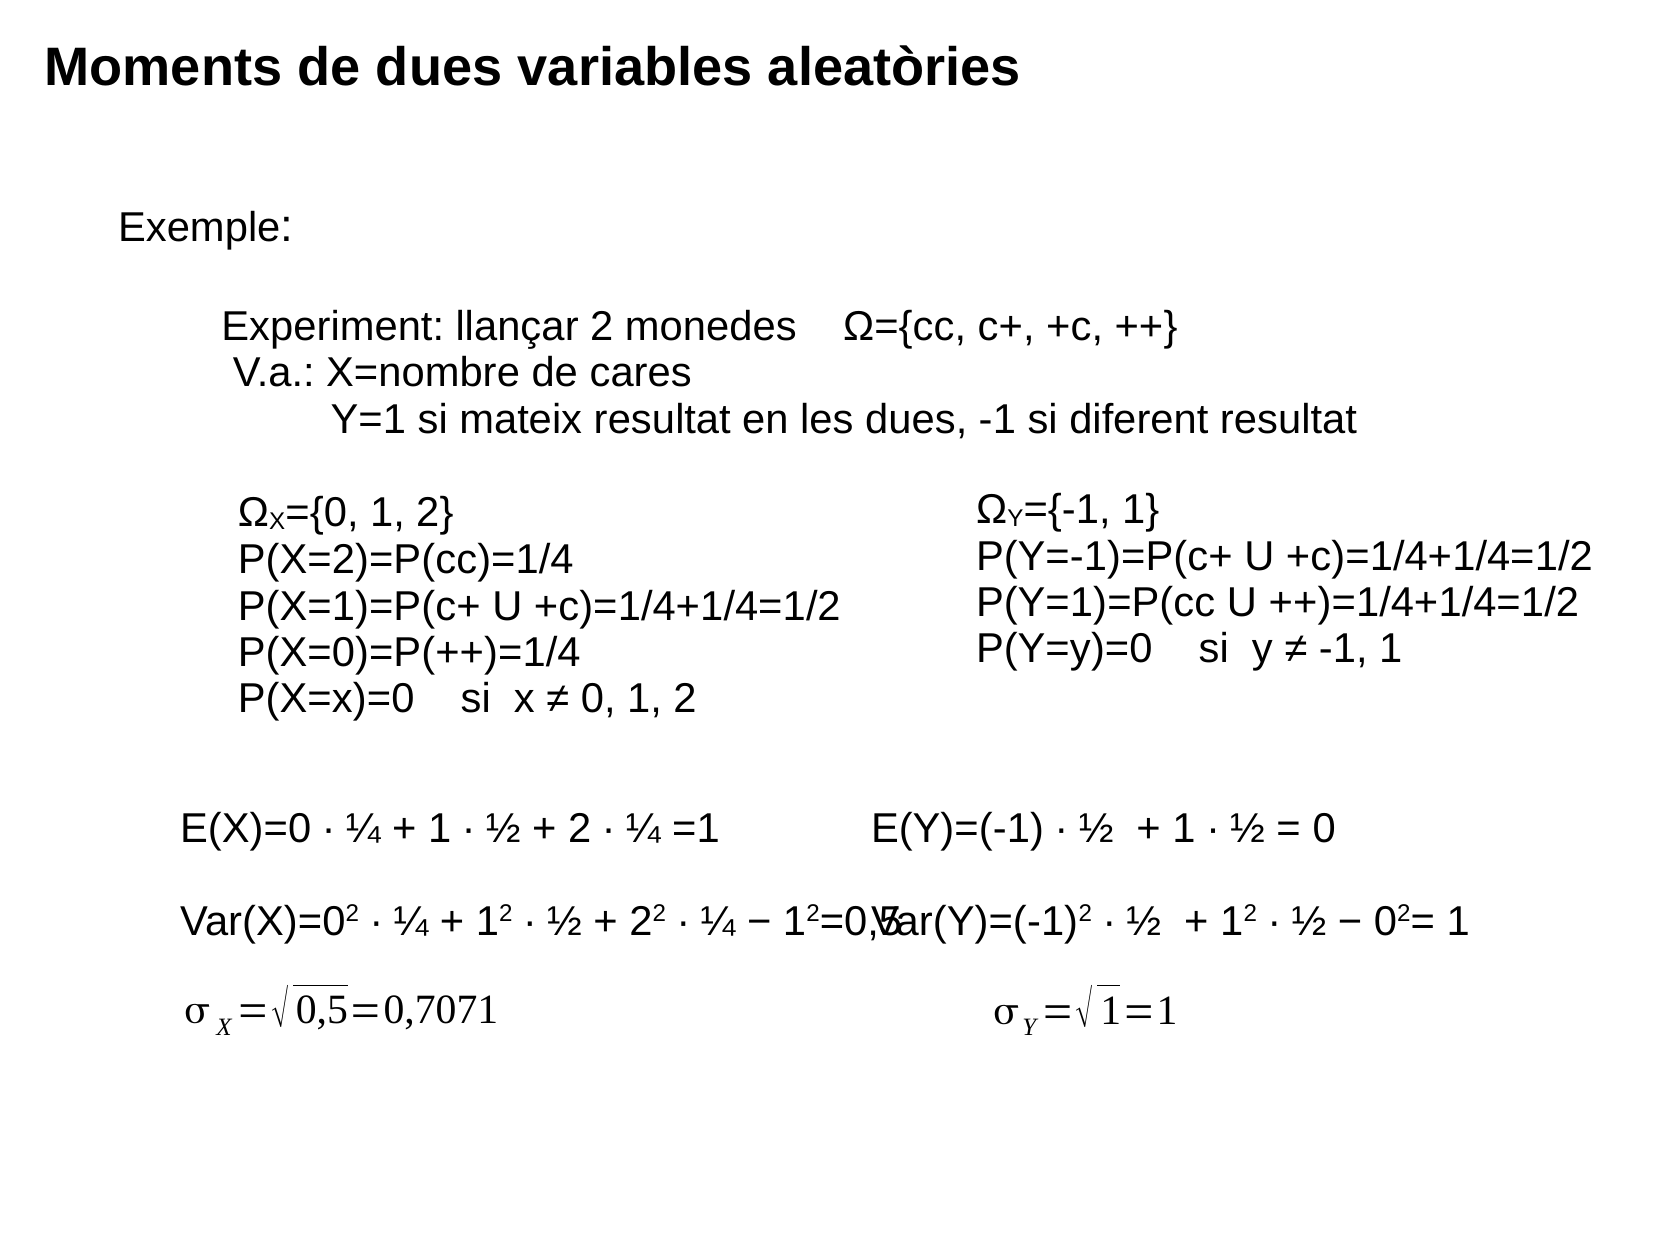

Moments de dues variables aleatòries
	Exemple:
Experiment: llançar 2 monedes Ω={cc, c+, +c, ++}
 V.a.: X=nombre de cares
	Y=1 si mateix resultat en les dues, -1 si diferent resultat
 ΩY={-1, 1}
 P(Y=-1)=P(c+ U +c)=1/4+1/4=1/2
 P(Y=1)=P(cc U ++)=1/4+1/4=1/2
 P(Y=y)=0 si y ≠ -1, 1
 ΩX={0, 1, 2}
 P(X=2)=P(cc)=1/4
 P(X=1)=P(c+ U +c)=1/4+1/4=1/2
 P(X=0)=P(++)=1/4
 P(X=x)=0 si x ≠ 0, 1, 2
E(X)=0 ∙ ¼ + 1 ∙ ½ + 2 ∙ ¼ =1
Var(X)=02 ∙ ¼ + 12 ∙ ½ + 22 ∙ ¼ − 12=0,5
E(Y)=(-1) ∙ ½ + 1 ∙ ½ = 0
Var(Y)=(-1)2 ∙ ½ + 12 ∙ ½ − 02= 1